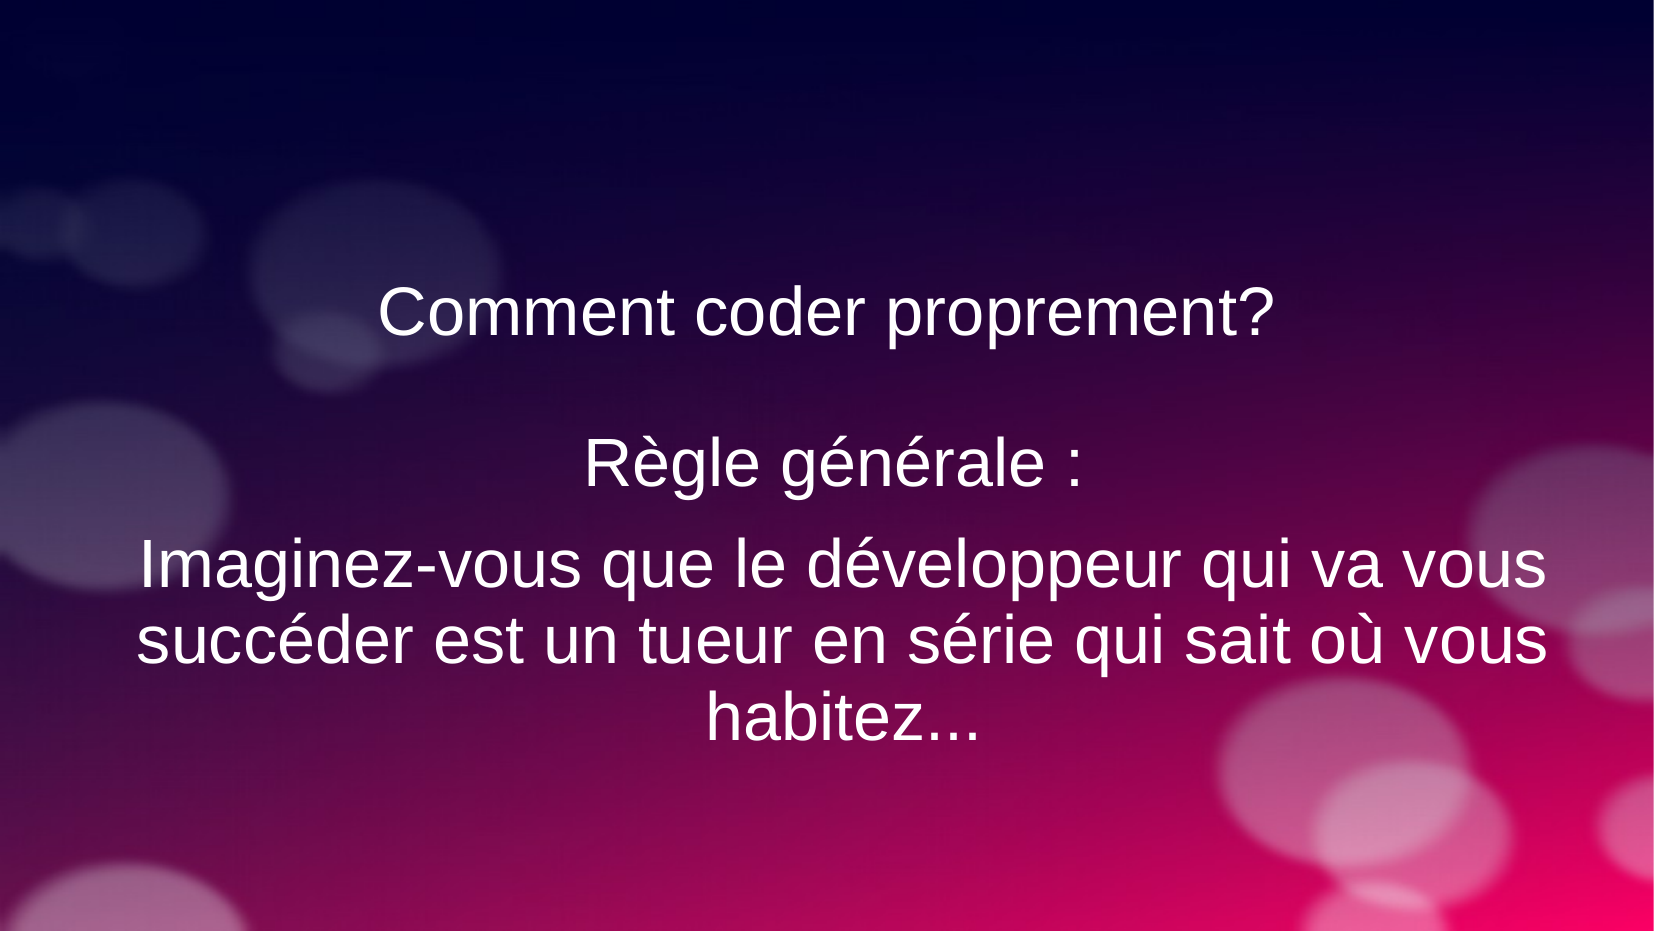

# Comment coder proprement?
Règle générale :
Imaginez-vous que le développeur qui va vous succéder est un tueur en série qui sait où vous habitez...